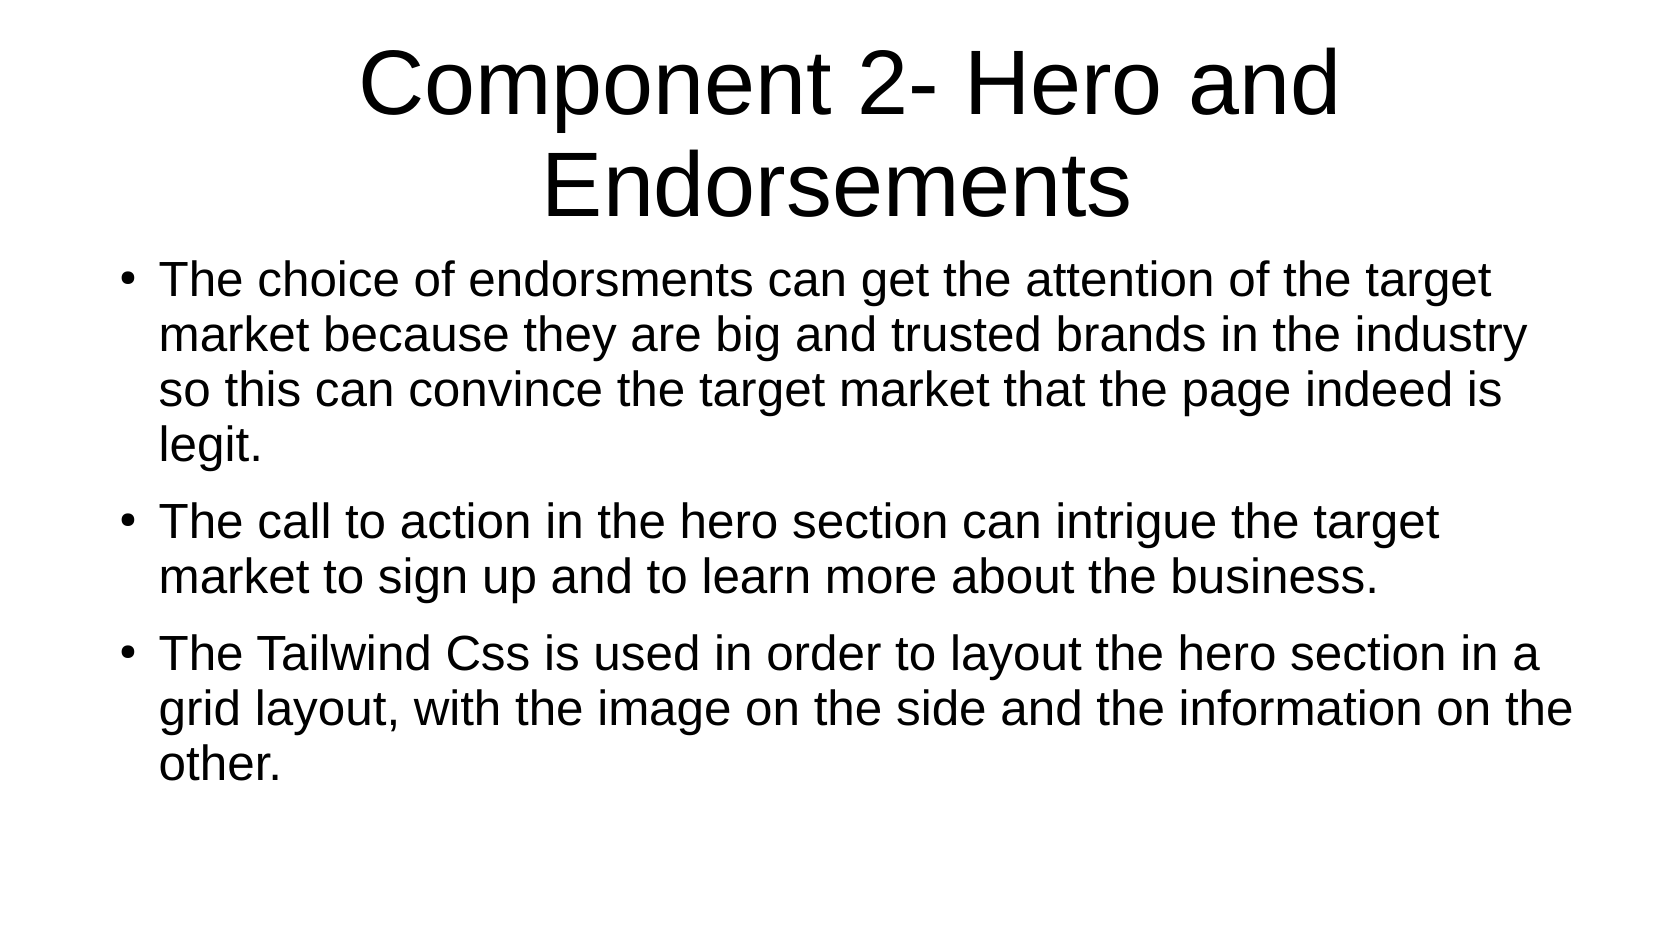

# Component 2- Hero and Endorsements
The choice of endorsments can get the attention of the target market because they are big and trusted brands in the industry so this can convince the target market that the page indeed is legit.
The call to action in the hero section can intrigue the target market to sign up and to learn more about the business.
The Tailwind Css is used in order to layout the hero section in a grid layout, with the image on the side and the information on the other.